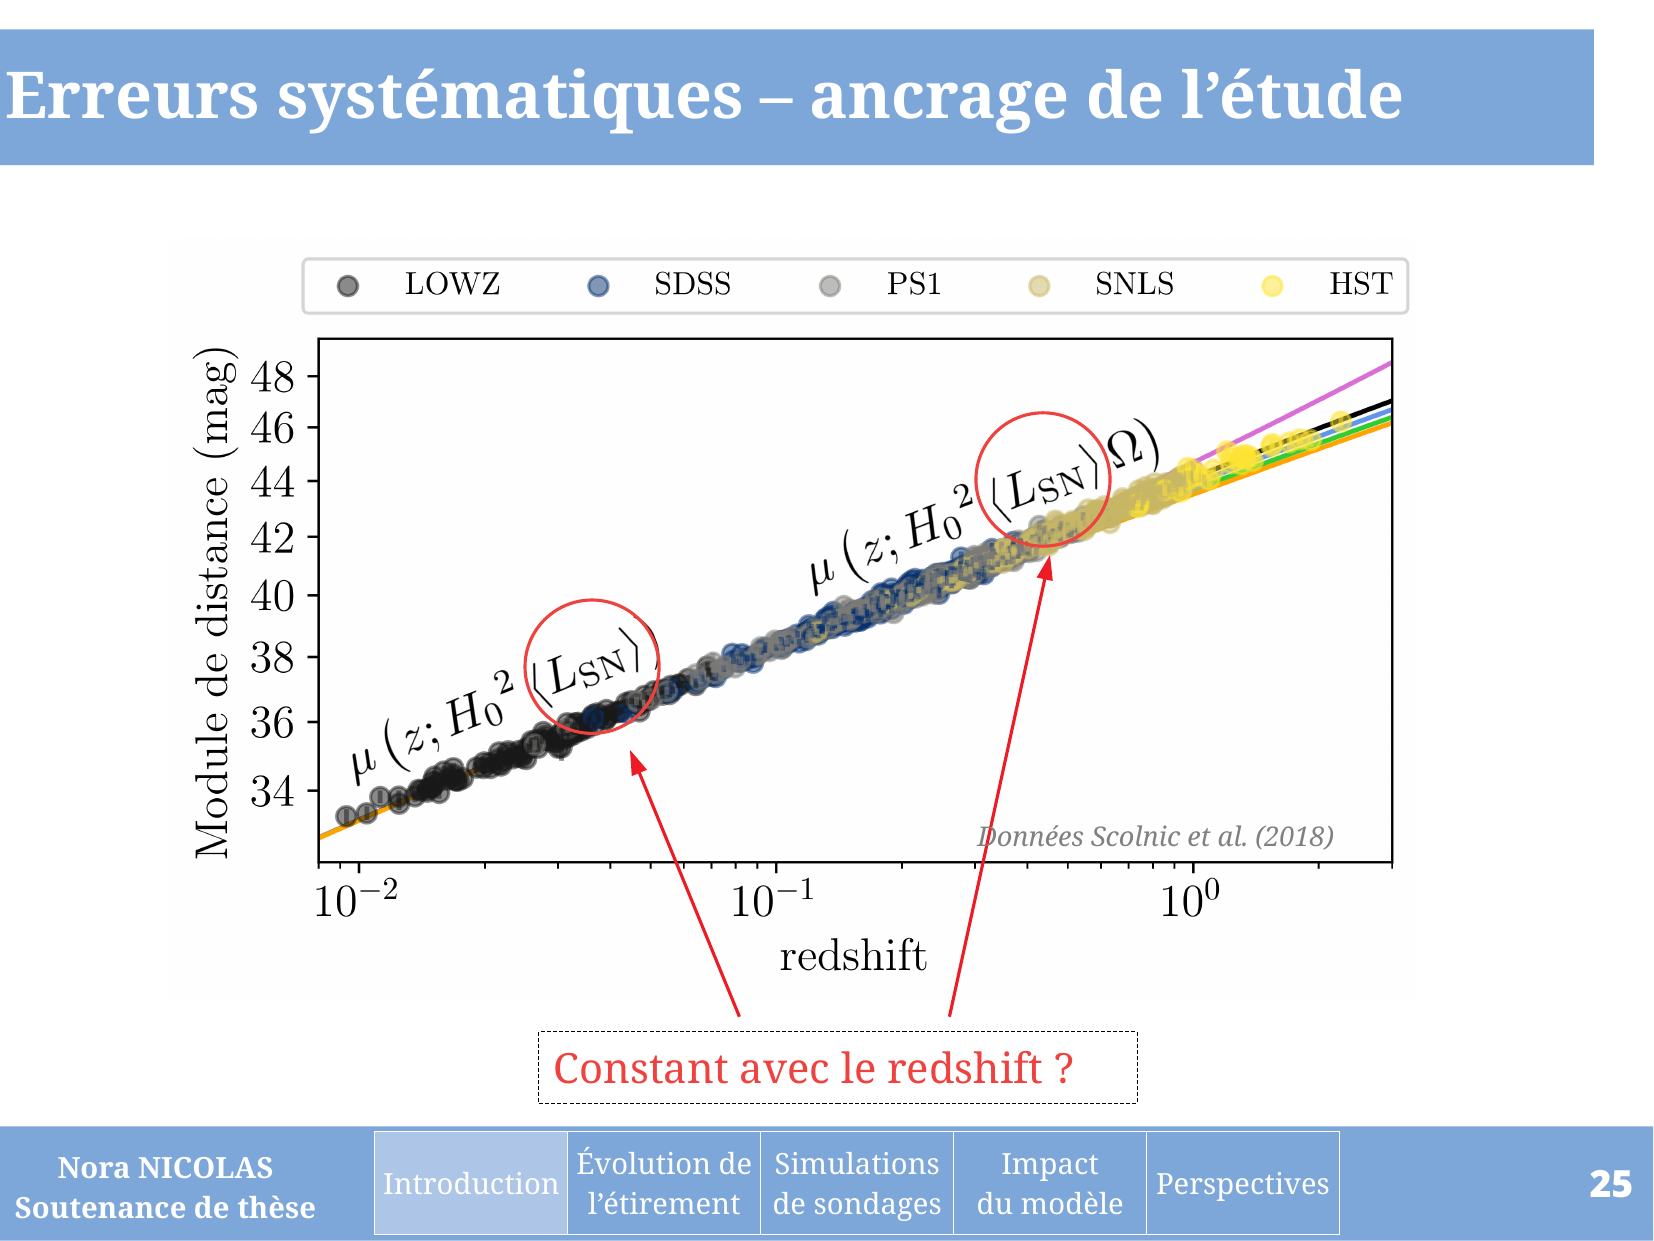

# Erreurs systématiques – ancrage de l’étude
Données Scolnic et al. (2018)
Constant avec le redshift ?
25
Introduction
Évolution de
l’étirement
Simulations
de sondages
Impact
du modèle
Perspectives